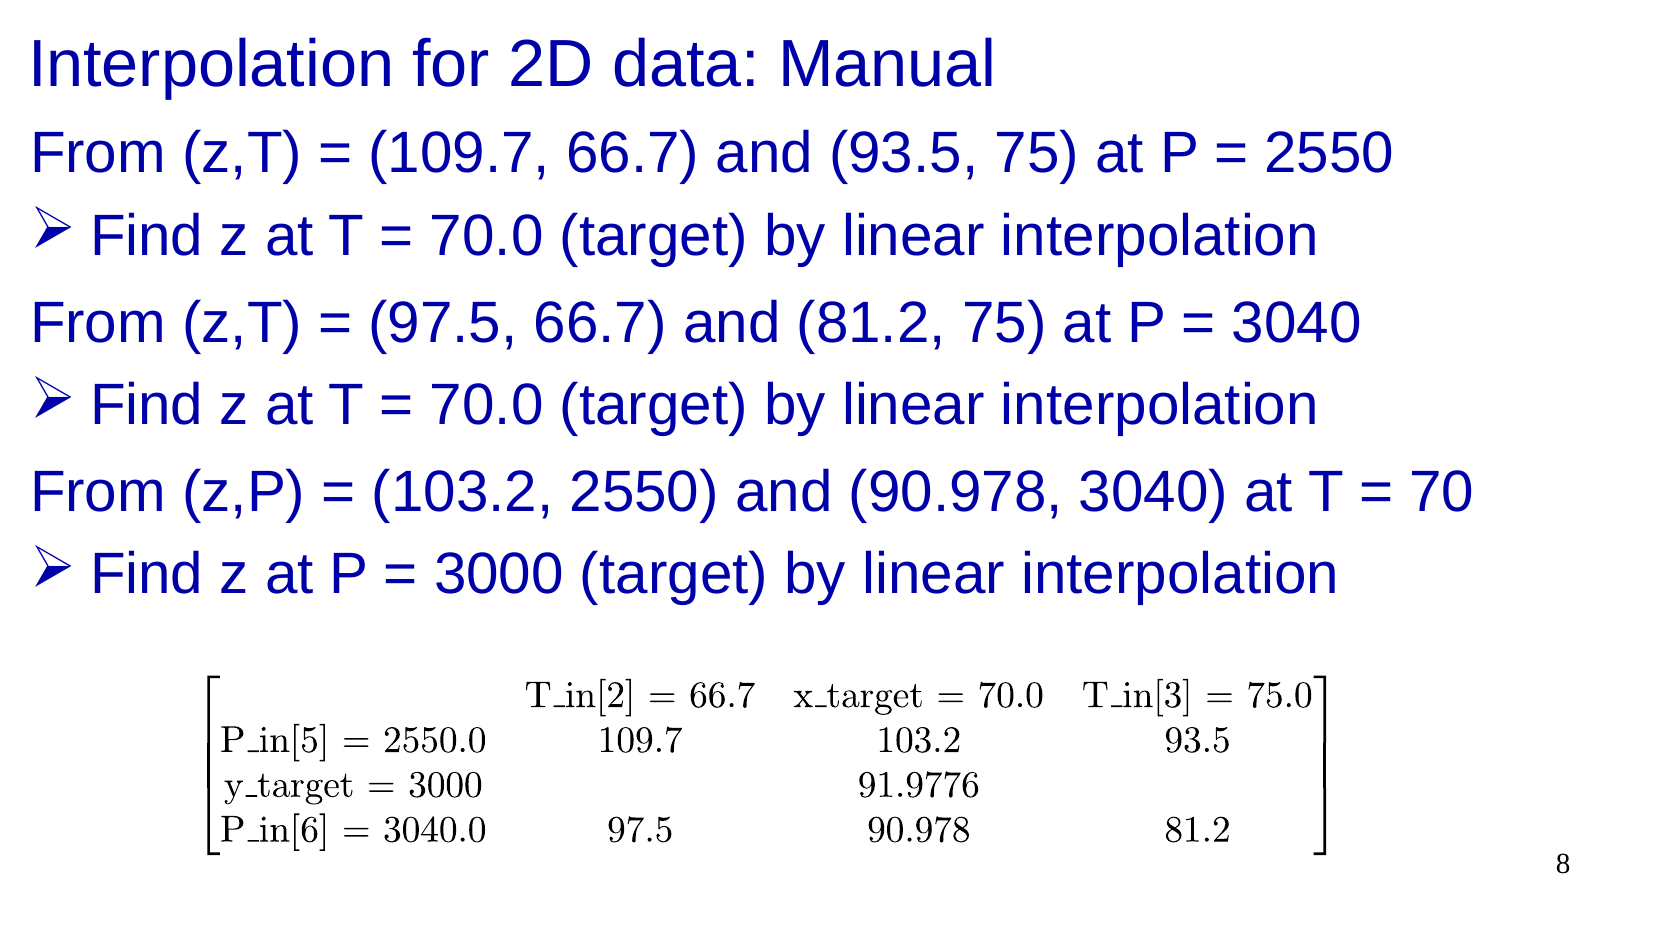

# Interpolation for 2D data: Manual
From (z,T) = (109.7, 66.7) and (93.5, 75) at P = 2550
Find z at T = 70.0 (target) by linear interpolation
From (z,T) = (97.5, 66.7) and (81.2, 75) at P = 3040
Find z at T = 70.0 (target) by linear interpolation
From (z,P) = (103.2, 2550) and (90.978, 3040) at T = 70
Find z at P = 3000 (target) by linear interpolation
8